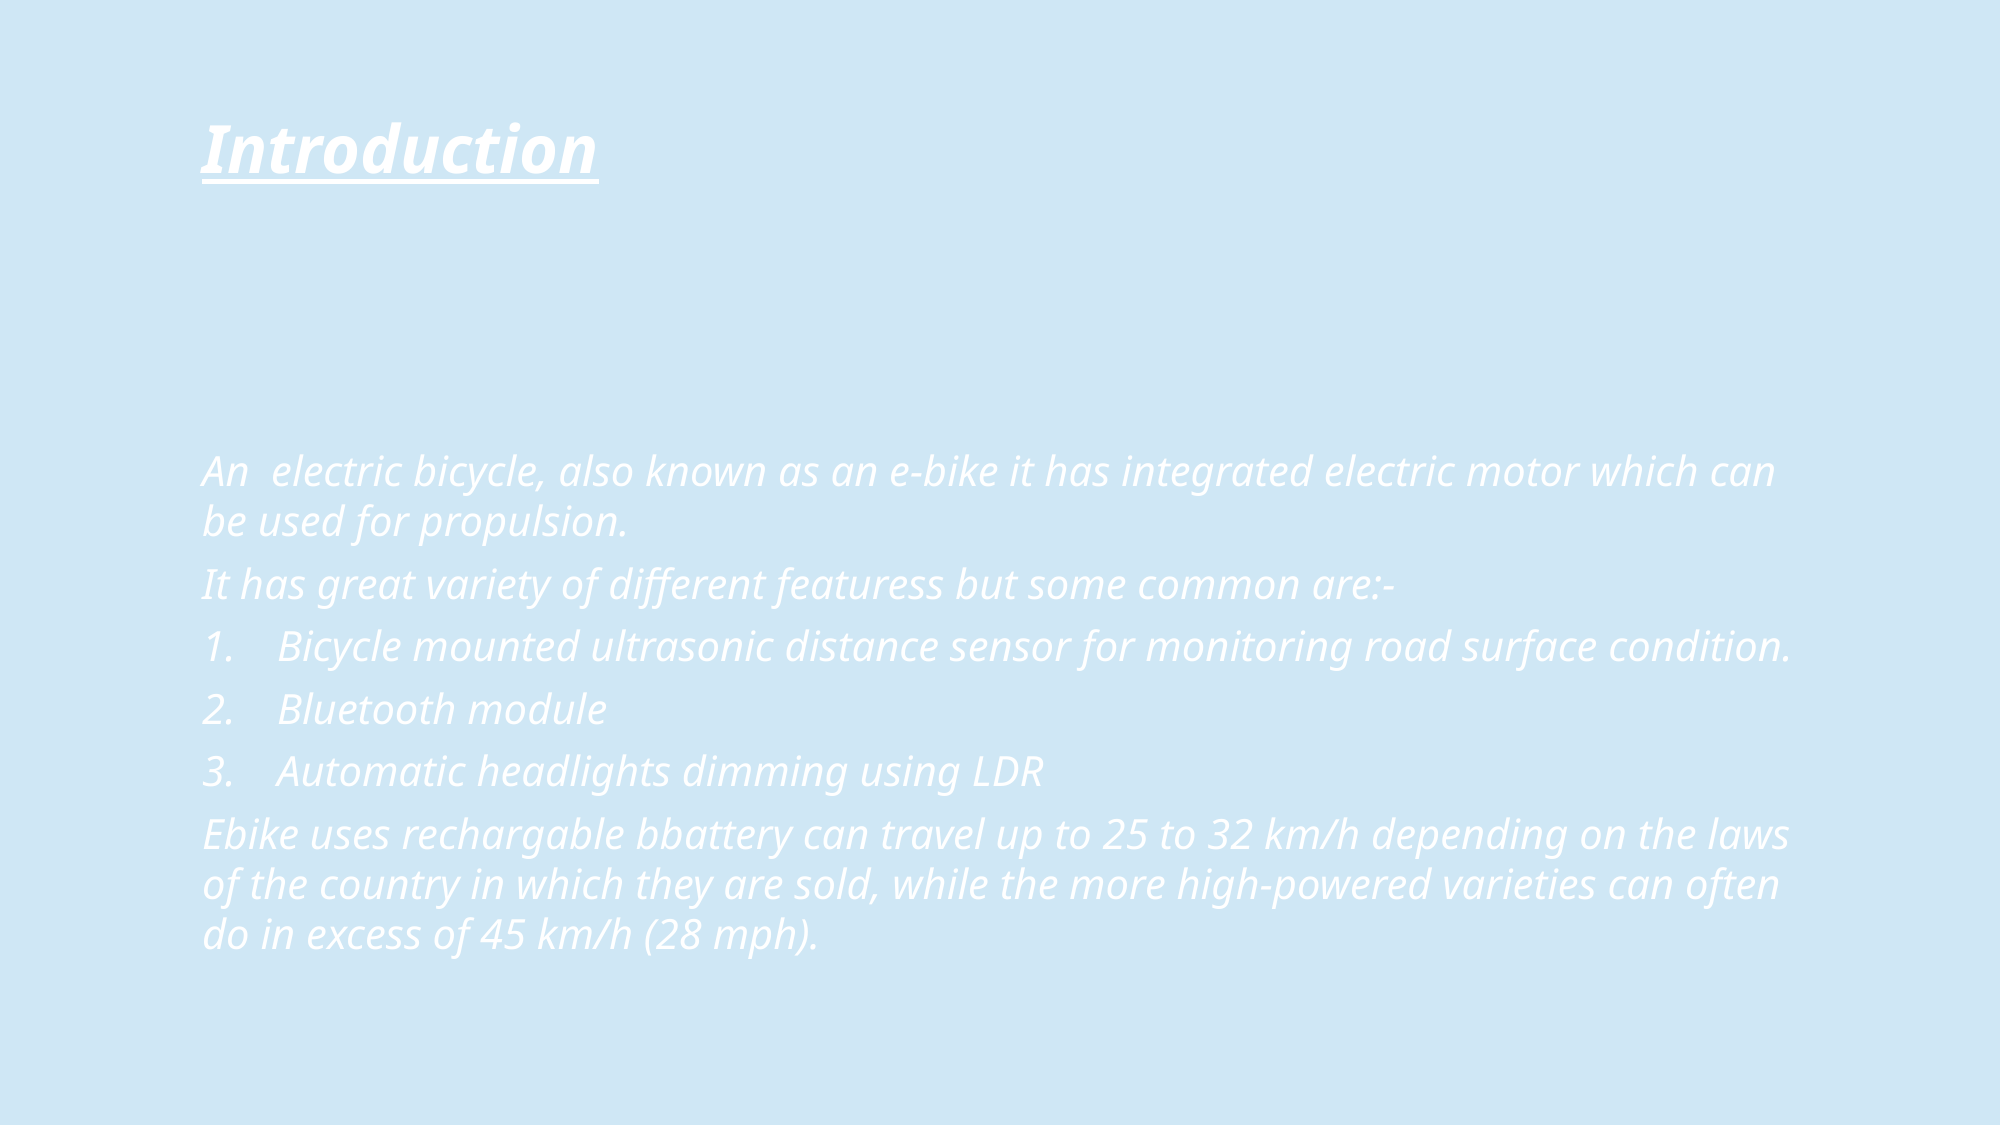

# Introduction
An electric bicycle, also known as an e-bike it has integrated electric motor which can be used for propulsion.
It has great variety of different featuress but some common are:-
Bicycle mounted ultrasonic distance sensor for monitoring road surface condition.
Bluetooth module
Automatic headlights dimming using LDR
Ebike uses rechargable bbattery can travel up to 25 to 32 km/h depending on the laws of the country in which they are sold, while the more high-powered varieties can often do in excess of 45 km/h (28 mph).